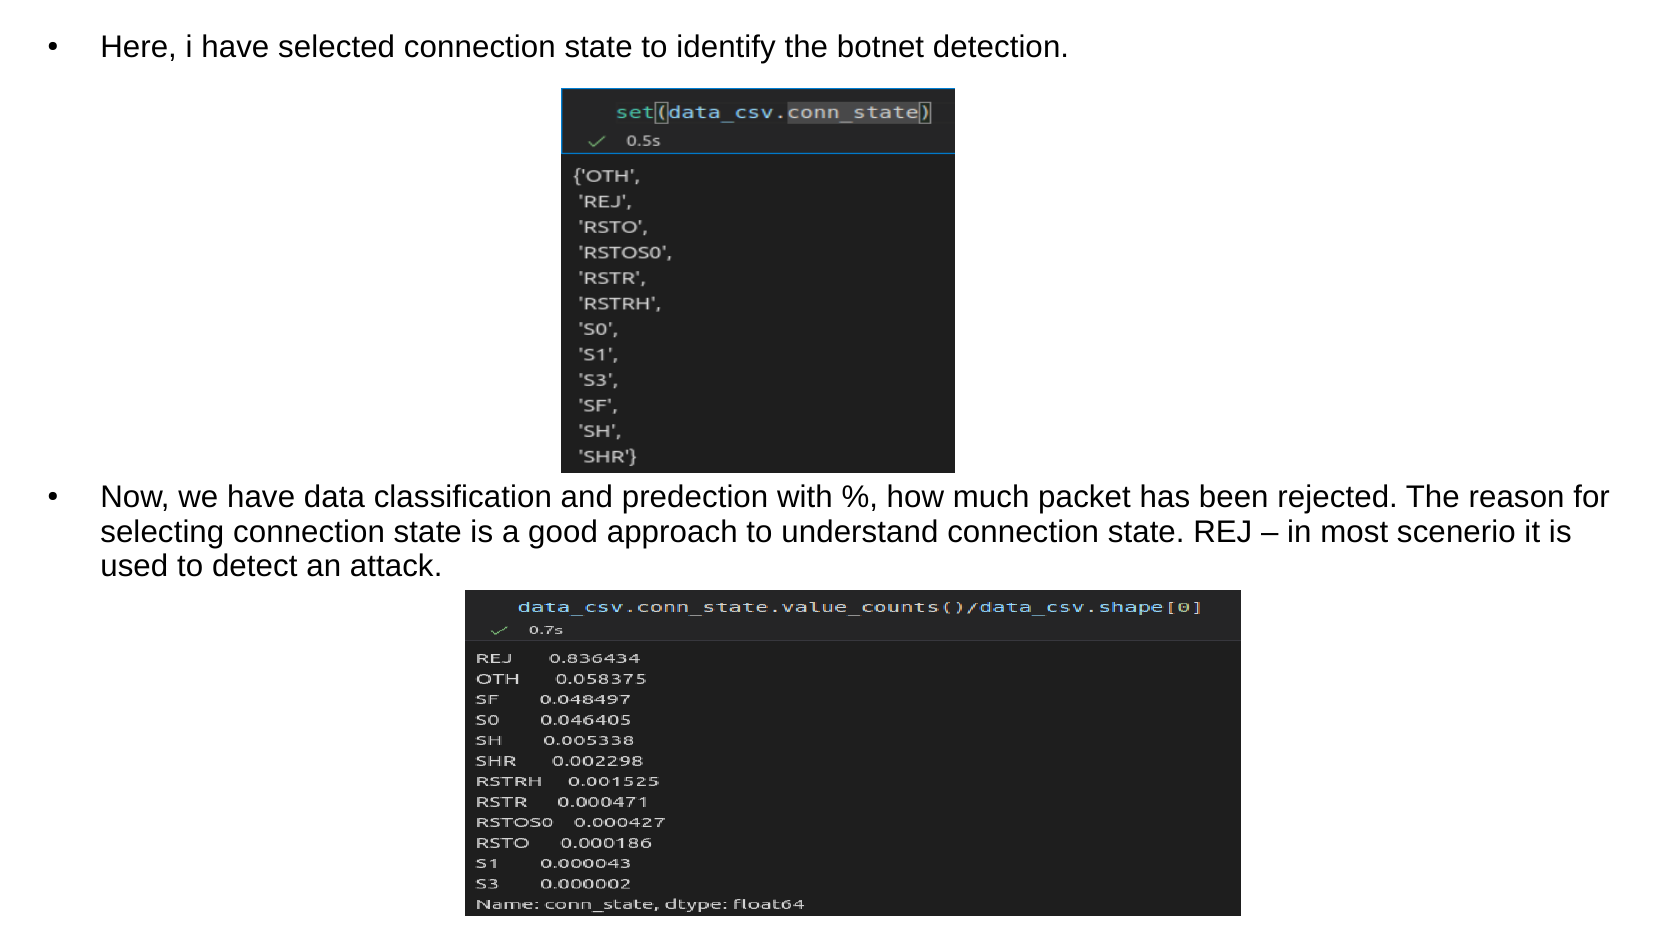

# Here, i have selected connection state to identify the botnet detection.
Now, we have data classification and predection with %, how much packet has been rejected. The reason for selecting connection state is a good approach to understand connection state. REJ – in most scenerio it is used to detect an attack.